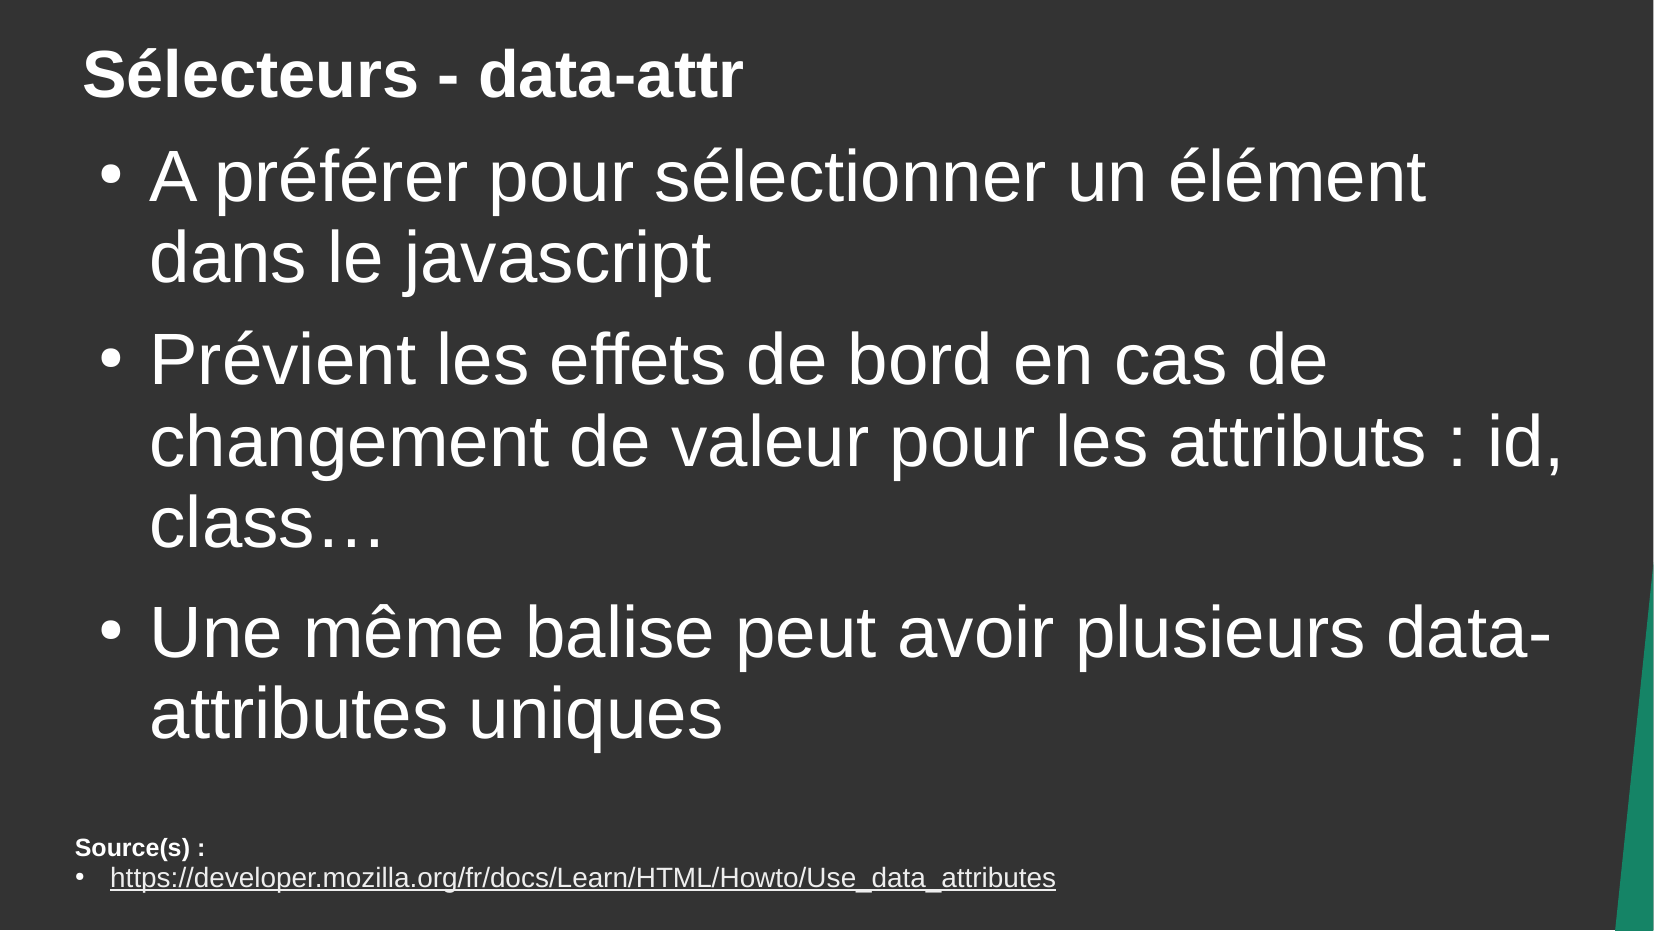

# Sélecteurs - data-attr
A préférer pour sélectionner un élément dans le javascript
Prévient les effets de bord en cas de changement de valeur pour les attributs : id, class…
Une même balise peut avoir plusieurs data-attributes uniques
Source(s) :
https://developer.mozilla.org/fr/docs/Learn/HTML/Howto/Use_data_attributes